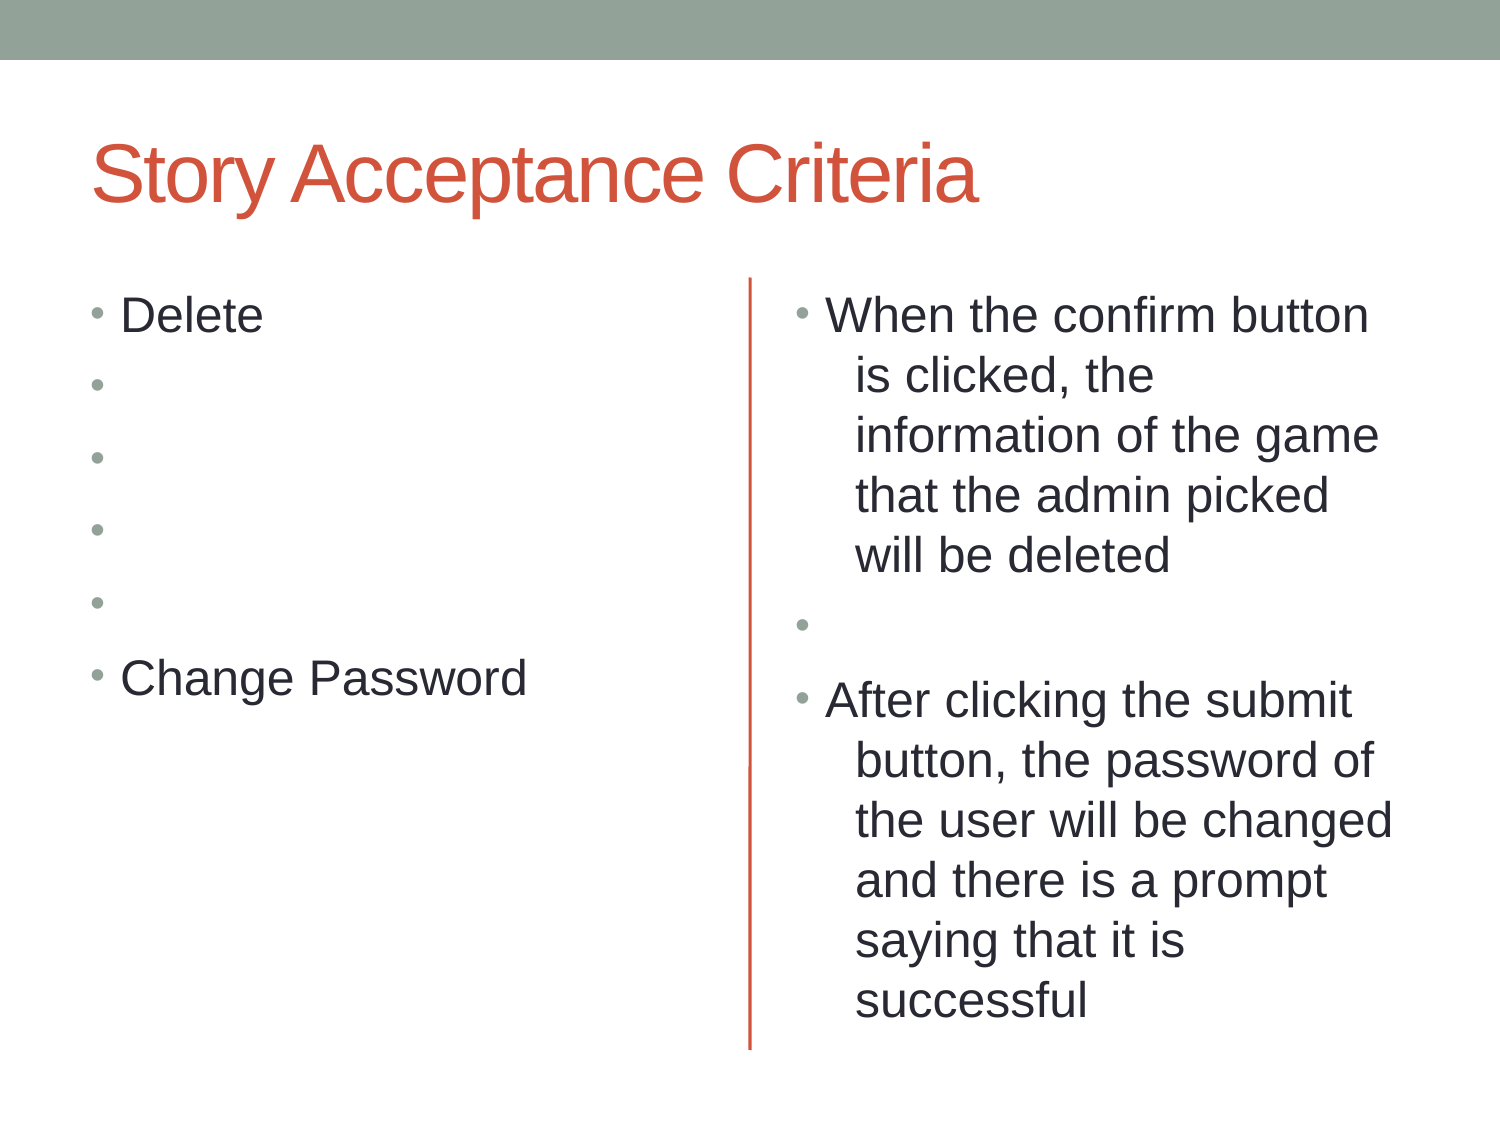

# Story Acceptance Criteria
Delete
Change Password
When the confirm button is clicked, the information of the game that the admin picked will be deleted
After clicking the submit button, the password of the user will be changed and there is a prompt saying that it is successful